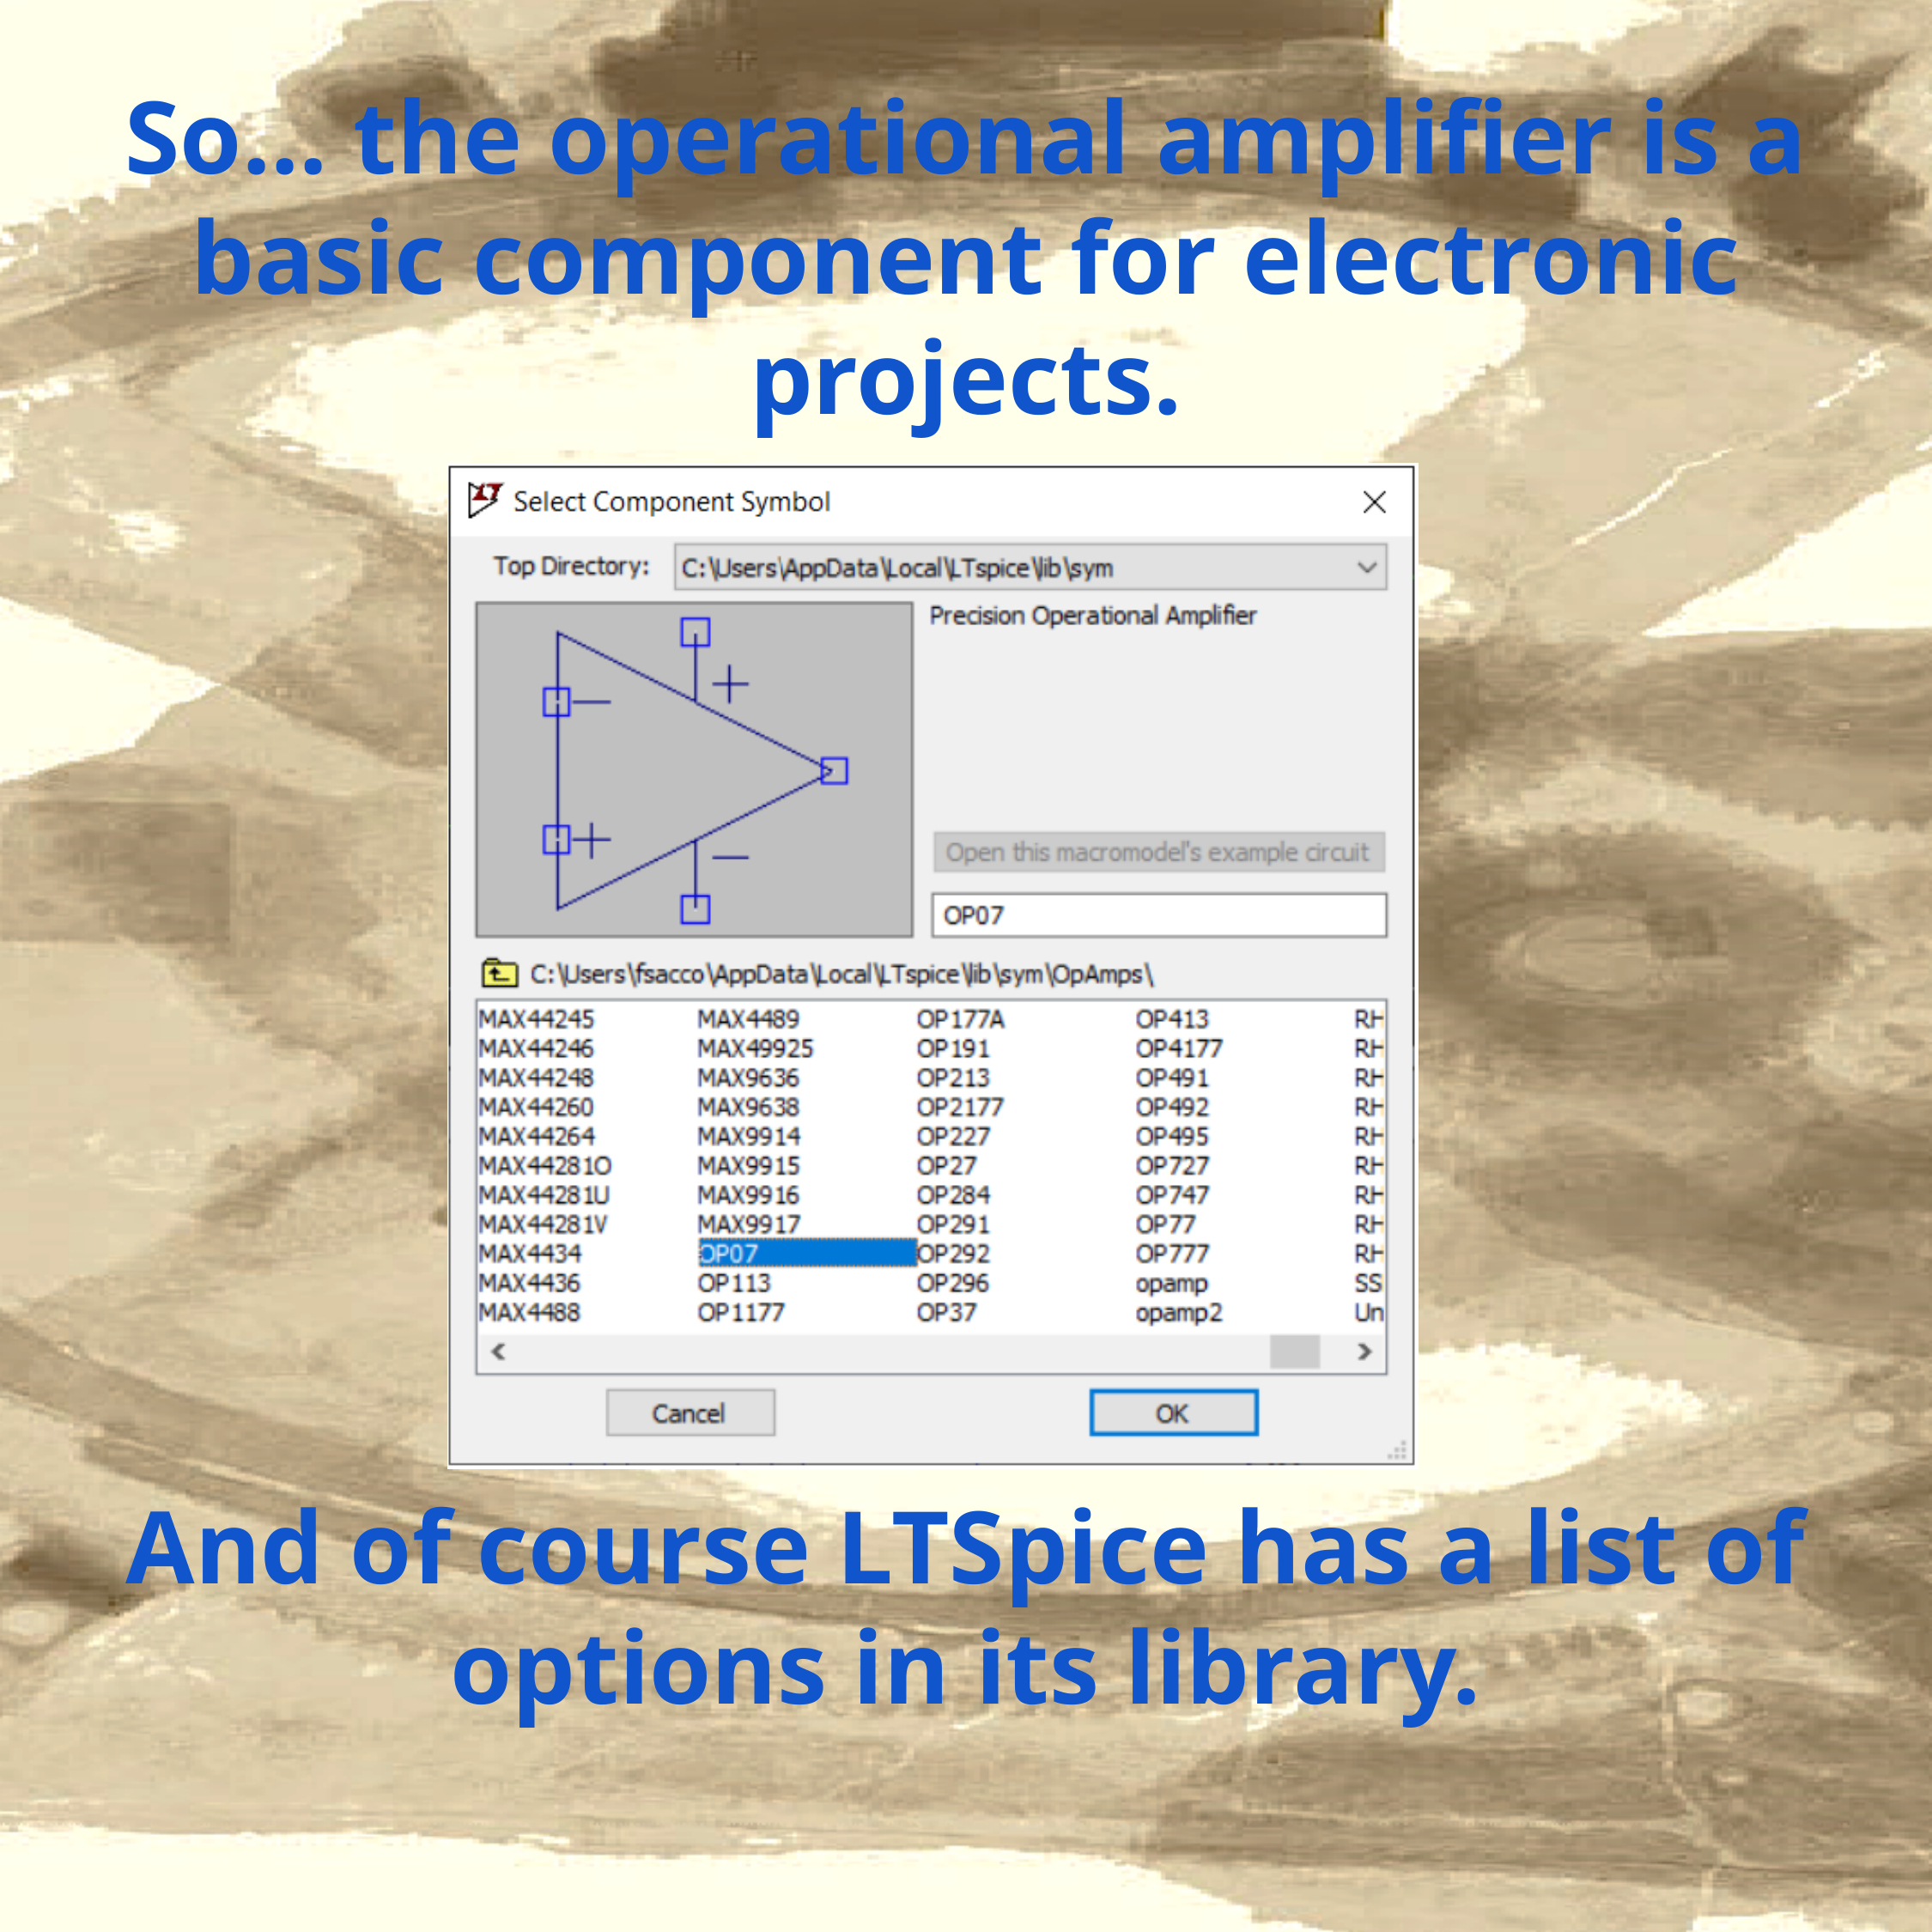

So... the operational amplifier is a basic component for electronic projects.
And of course LTSpice has a list of options in its library.